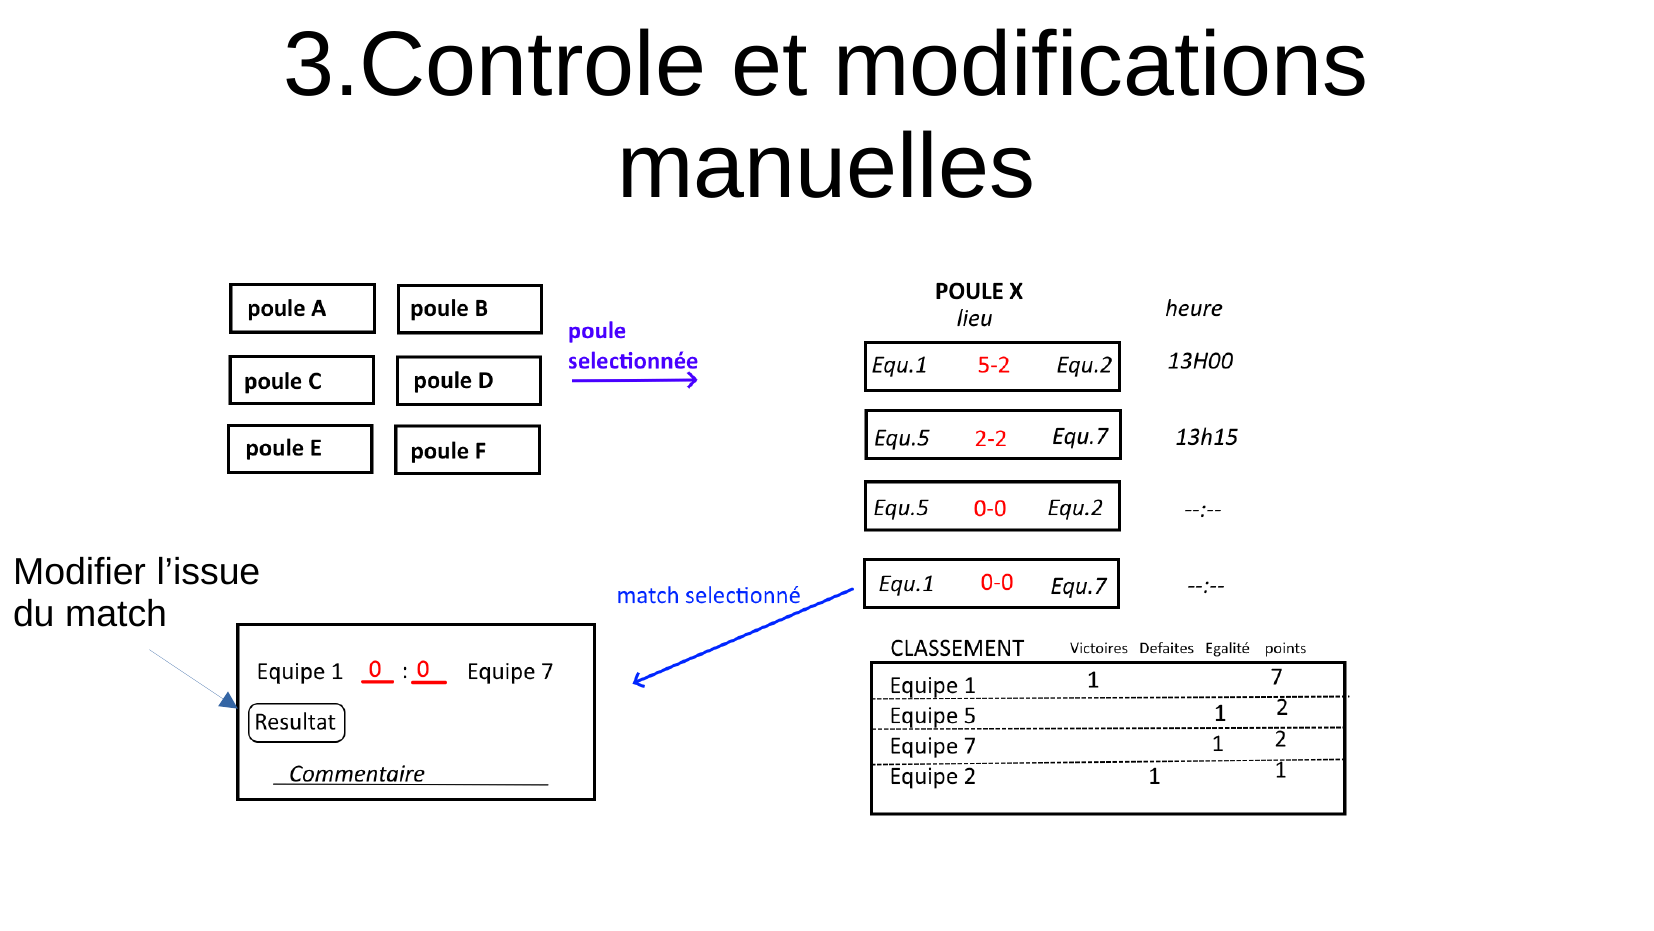

# 3.Controle et modifications manuelles
Modifier l’issue du match